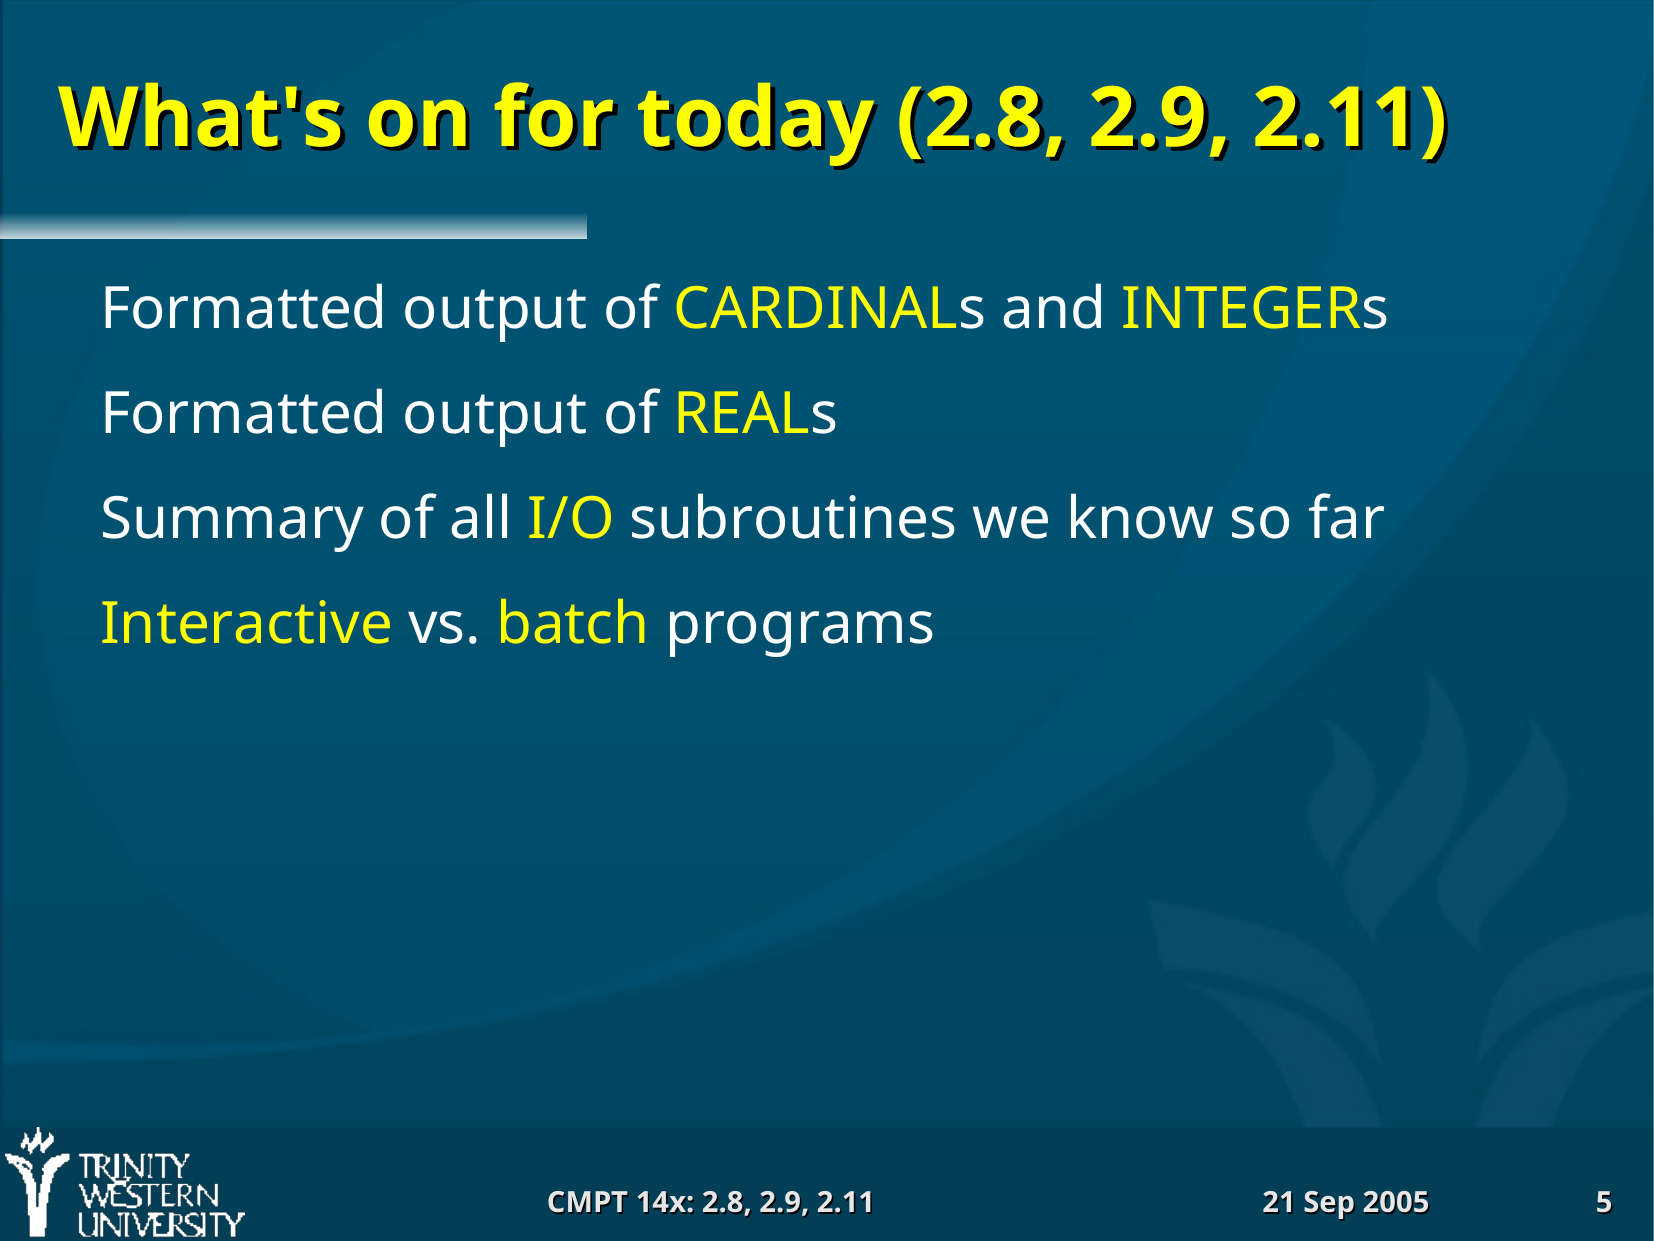

# What's on for today (2.8, 2.9, 2.11)
Formatted output of CARDINALs and INTEGERs
Formatted output of REALs
Summary of all I/O subroutines we know so far
Interactive vs. batch programs
CMPT 14x: 2.8, 2.9, 2.11
21 Sep 2005
5